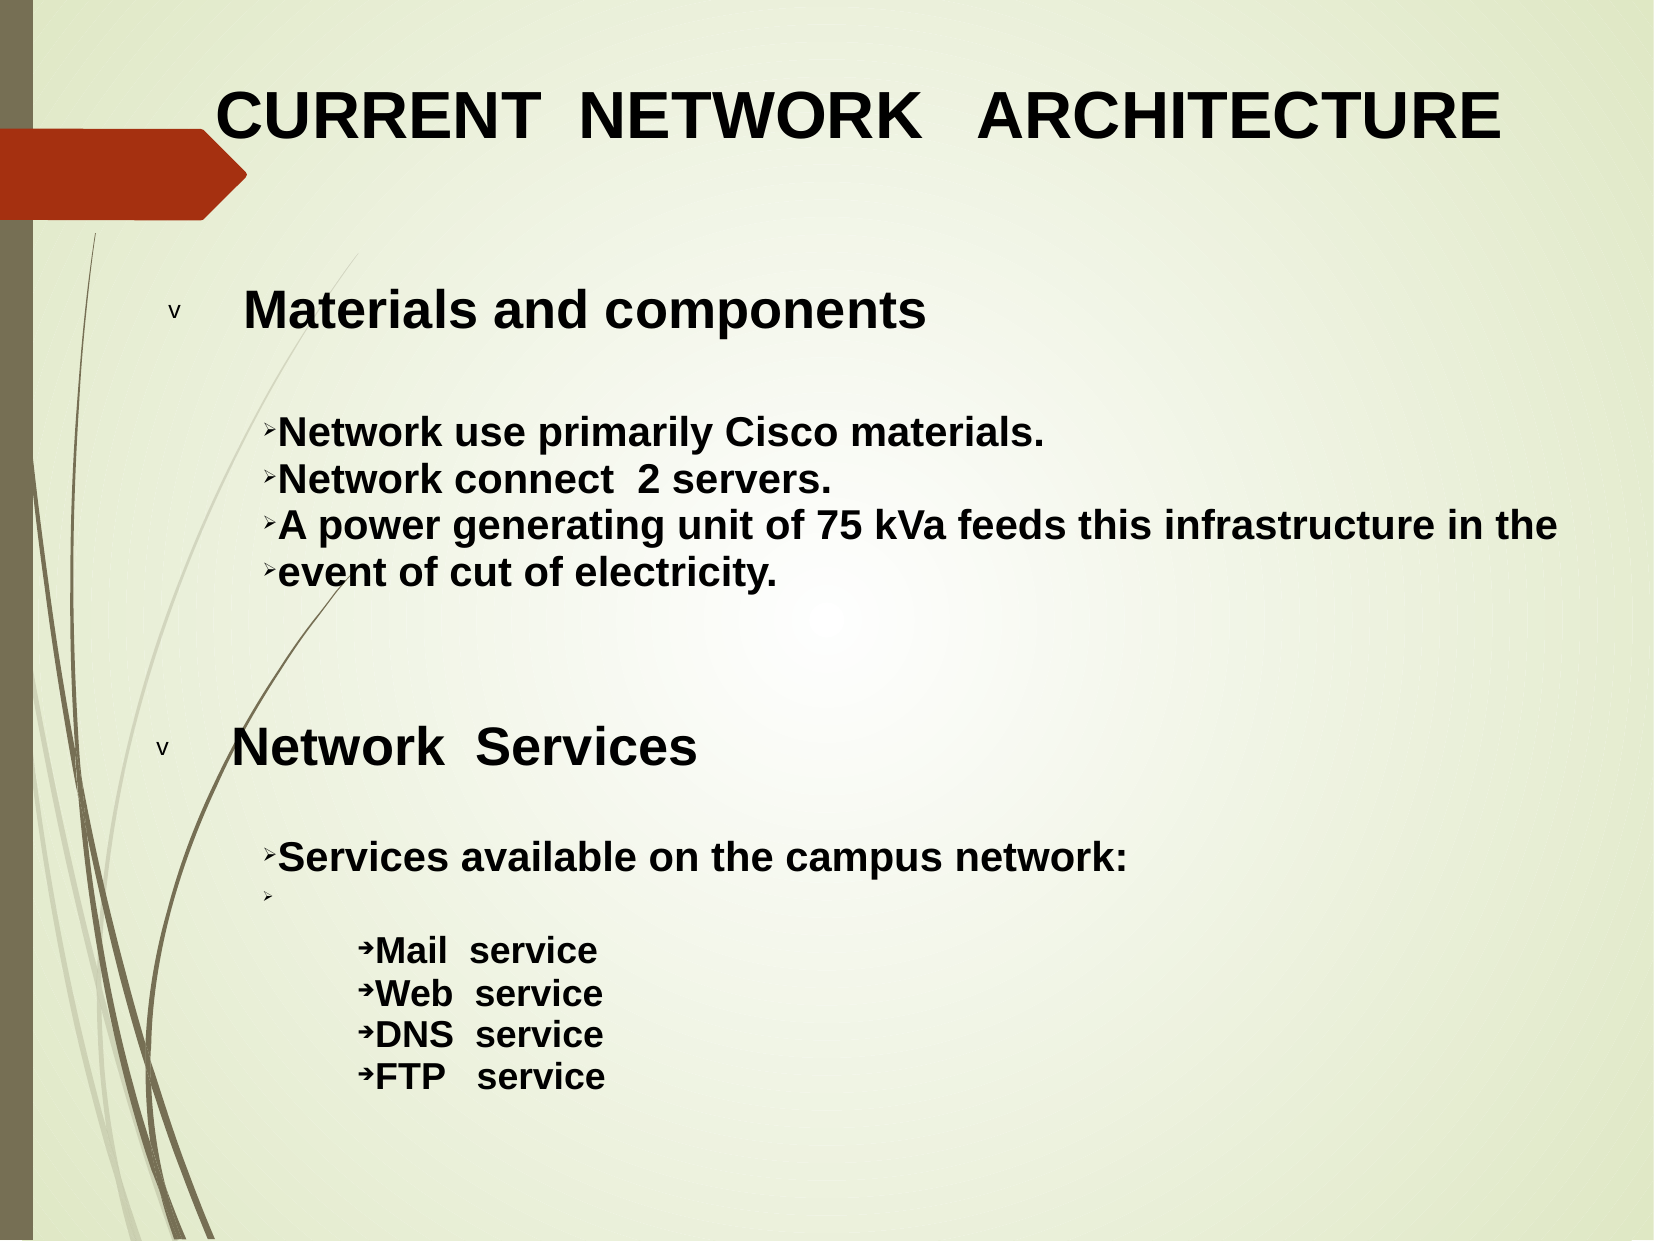

CURRENT NETWORK ARCHITECTURE
Materials and components
Network use primarily Cisco materials.
Network connect 2 servers.
A power generating unit of 75 kVa feeds this infrastructure in the
event of cut of electricity.
Network Services
Services available on the campus network:
Mail service
Web service
DNS service
FTP service